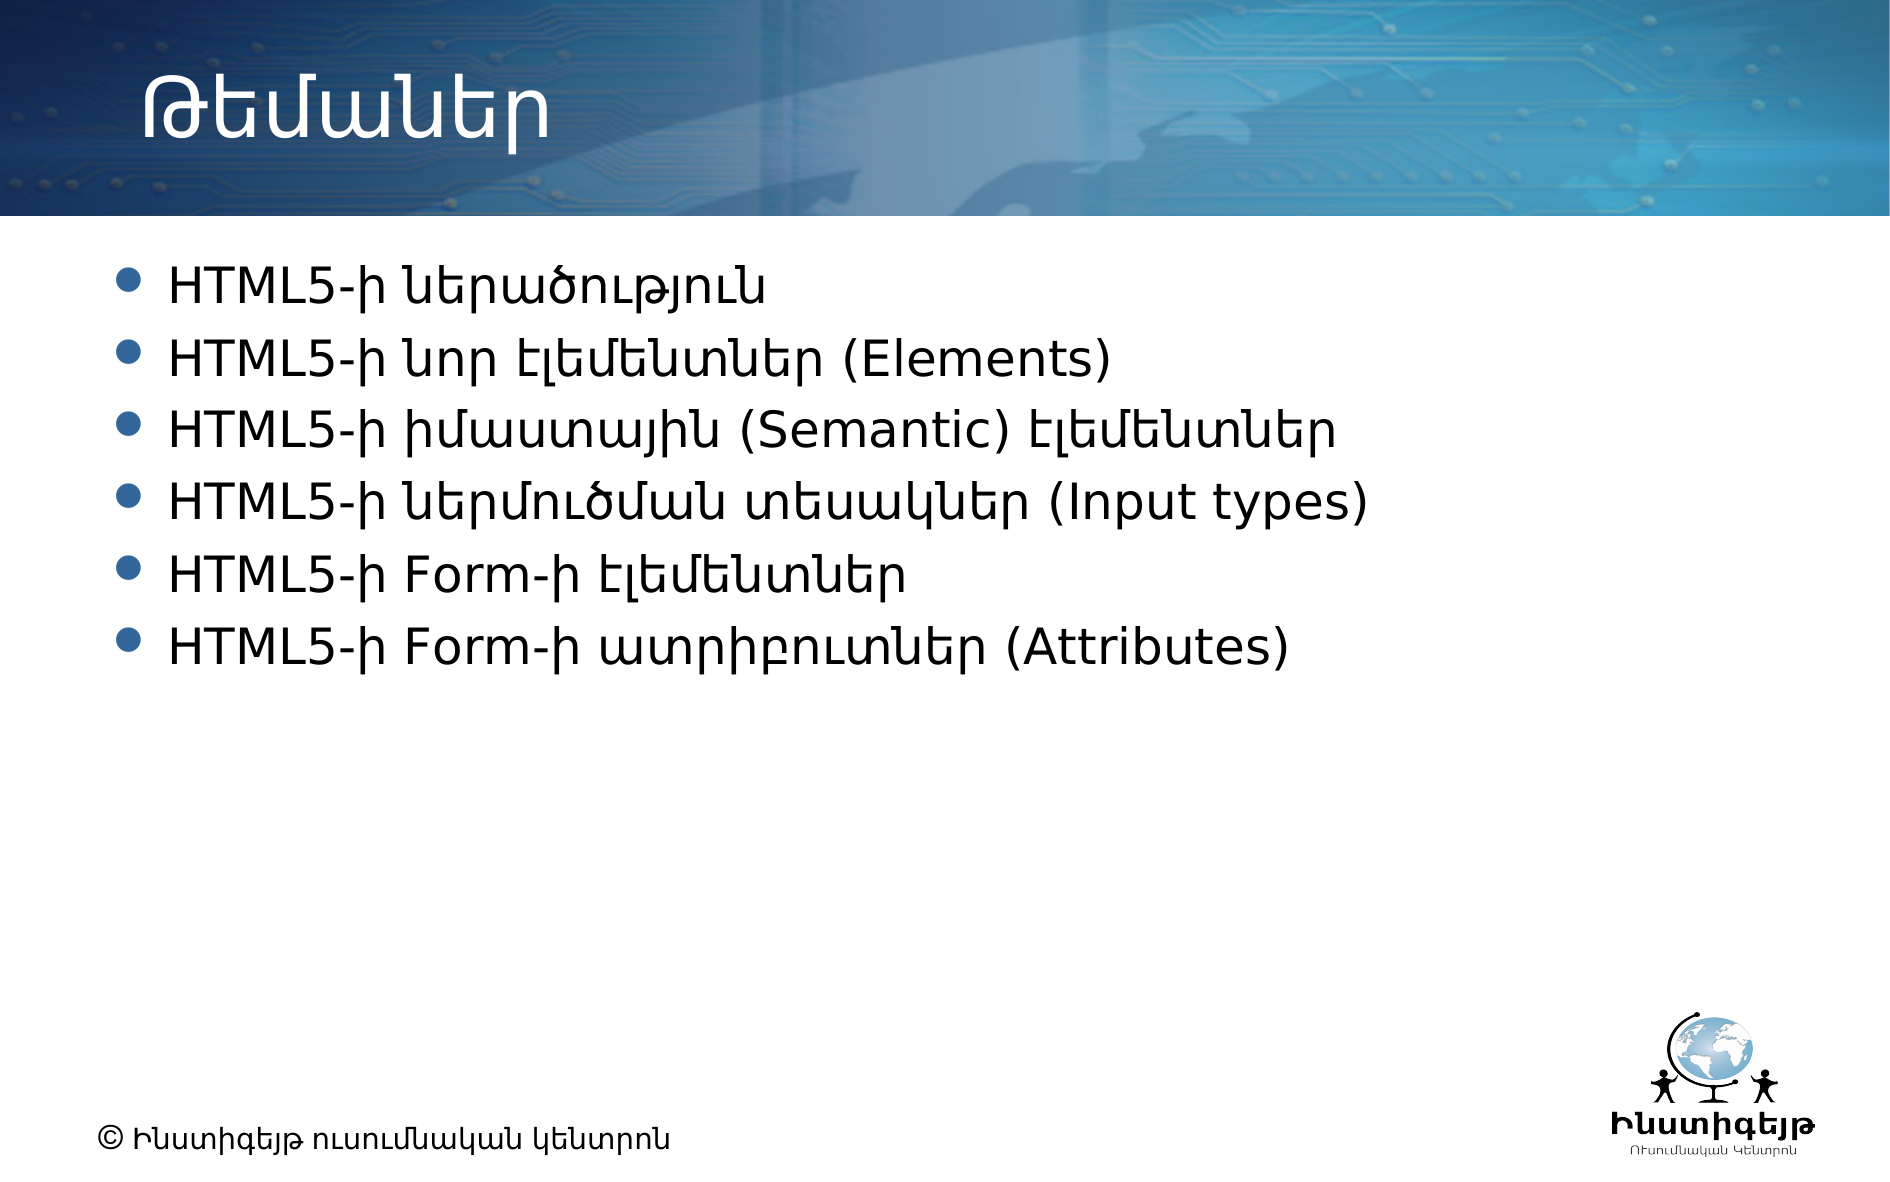

Թեմաներ
# HTML5-ի ներածություն
HTML5-ի նոր էլեմենտներ (Elements)
HTML5-ի իմաստային (Semantic) էլեմենտներ
HTML5-ի ներմուծման տեսակներ (Input types)
HTML5-ի Form-ի էլեմենտներ
HTML5-ի Form-ի ատրիբուտներ (Attributes)